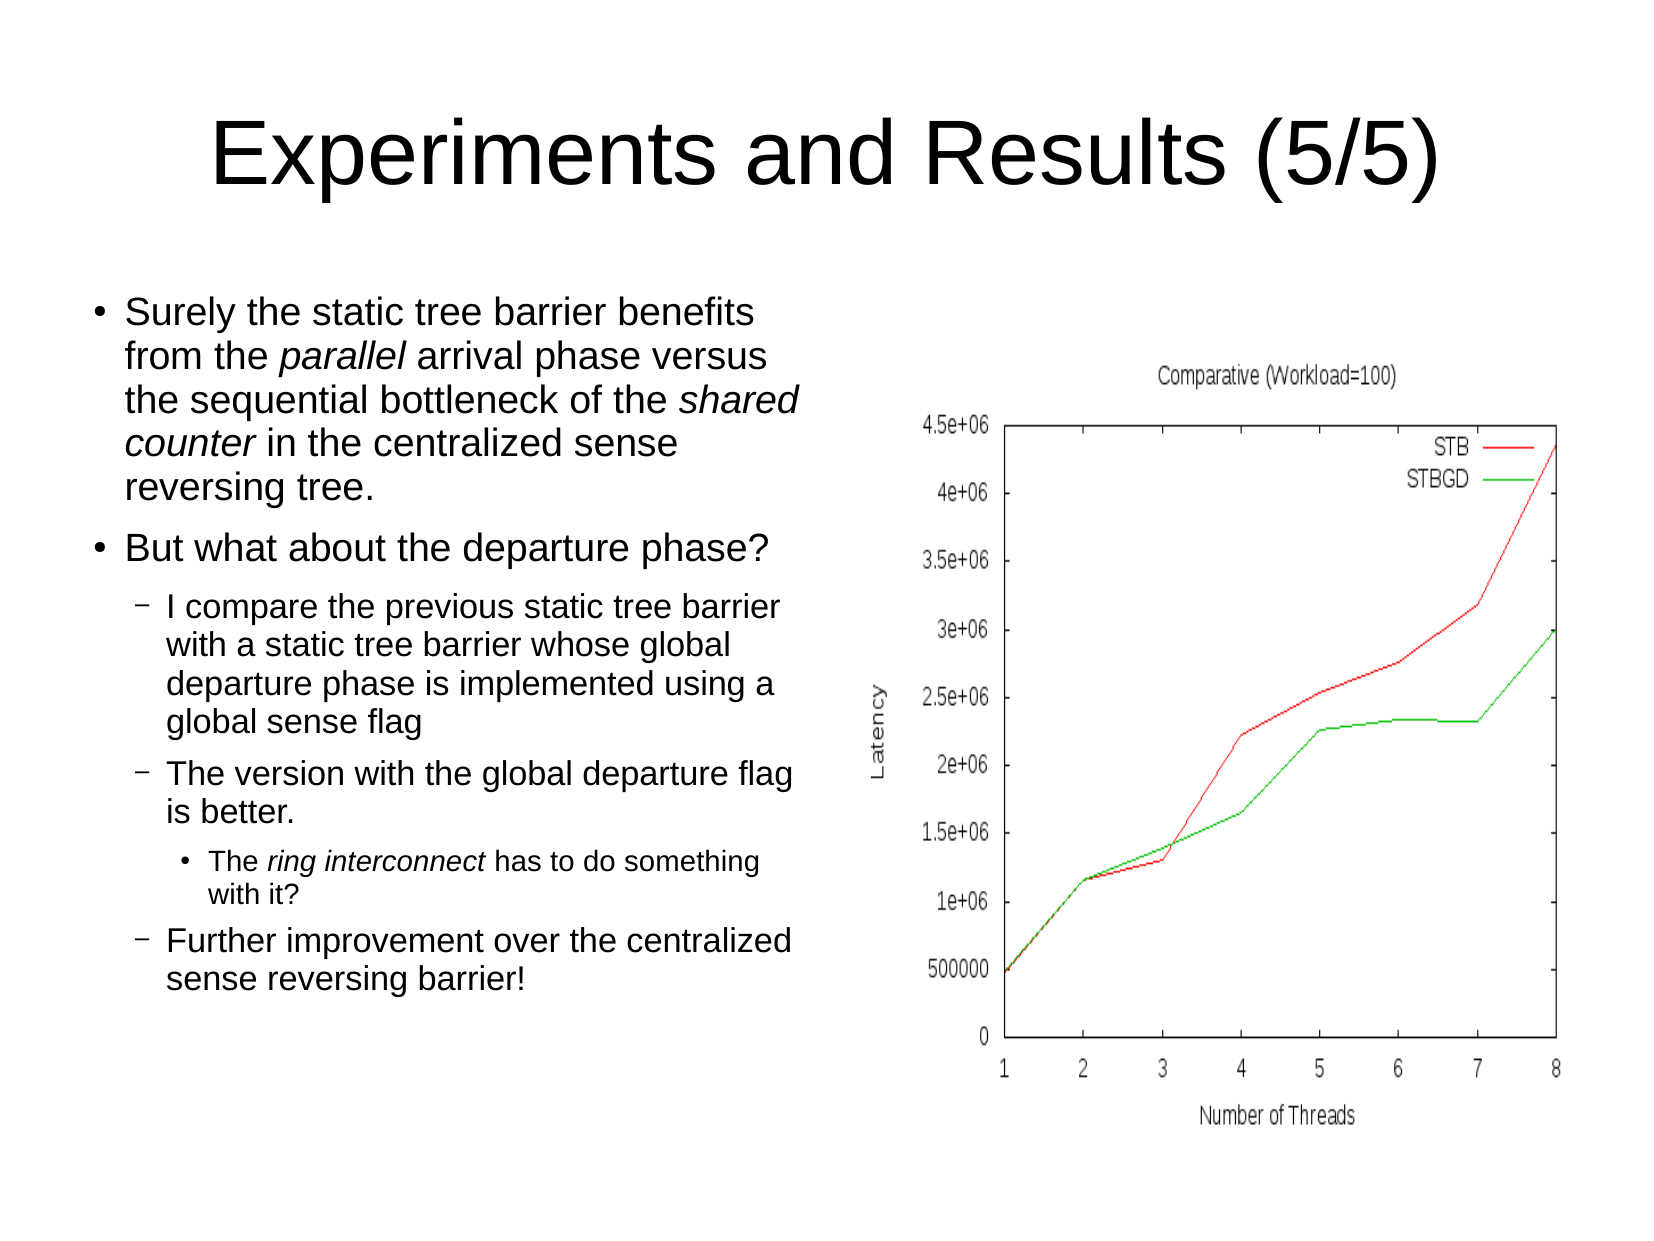

# Experiments and Results (5/5)
Surely the static tree barrier benefits from the parallel arrival phase versus the sequential bottleneck of the shared counter in the centralized sense reversing tree.
But what about the departure phase?
I compare the previous static tree barrier with a static tree barrier whose global departure phase is implemented using a global sense flag
The version with the global departure flag is better.
The ring interconnect has to do something with it?
Further improvement over the centralized sense reversing barrier!